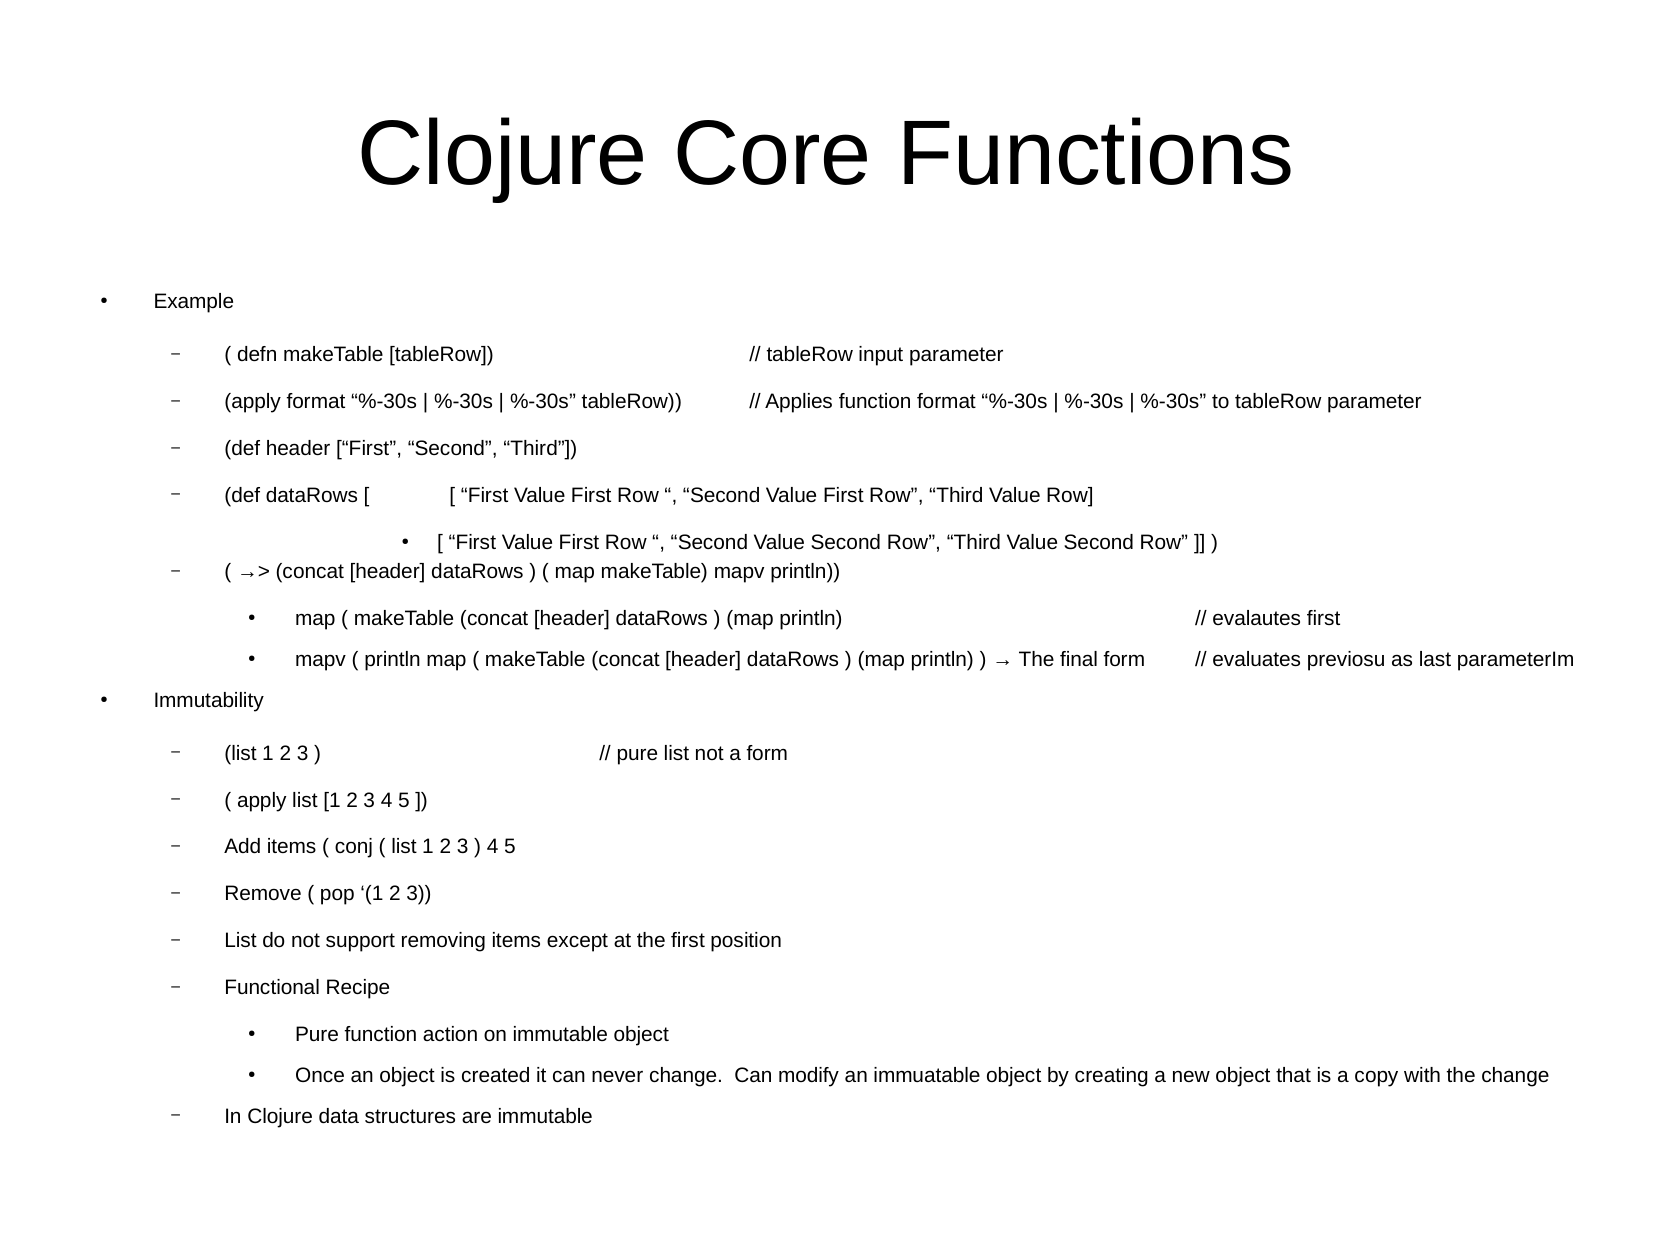

# Clojure Core Functions
Example
( defn makeTable [tableRow])				// tableRow input parameter
(apply format “%-30s | %-30s | %-30s” tableRow))	// Applies function format “%-30s | %-30s | %-30s” to tableRow parameter
(def header [“First”, “Second”, “Third”])
(def dataRows [ 	[ “First Value First Row “, “Second Value First Row”, “Third Value Row]
[ “First Value First Row “, “Second Value Second Row”, “Third Value Second Row” ]] )
( →> (concat [header] dataRows ) ( map makeTable) mapv println))
map ( makeTable (concat [header] dataRows ) (map println)					// evalautes first
mapv ( println map ( makeTable (concat [header] dataRows ) (map println) ) → The final form	// evaluates previosu as last parameterIm
Immutability
(list 1 2 3 )				// pure list not a form
( apply list [1 2 3 4 5 ])
Add items ( conj ( list 1 2 3 ) 4 5
Remove ( pop ‘(1 2 3))
List do not support removing items except at the first position
Functional Recipe
Pure function action on immutable object
Once an object is created it can never change. Can modify an immuatable object by creating a new object that is a copy with the change
In Clojure data structures are immutable